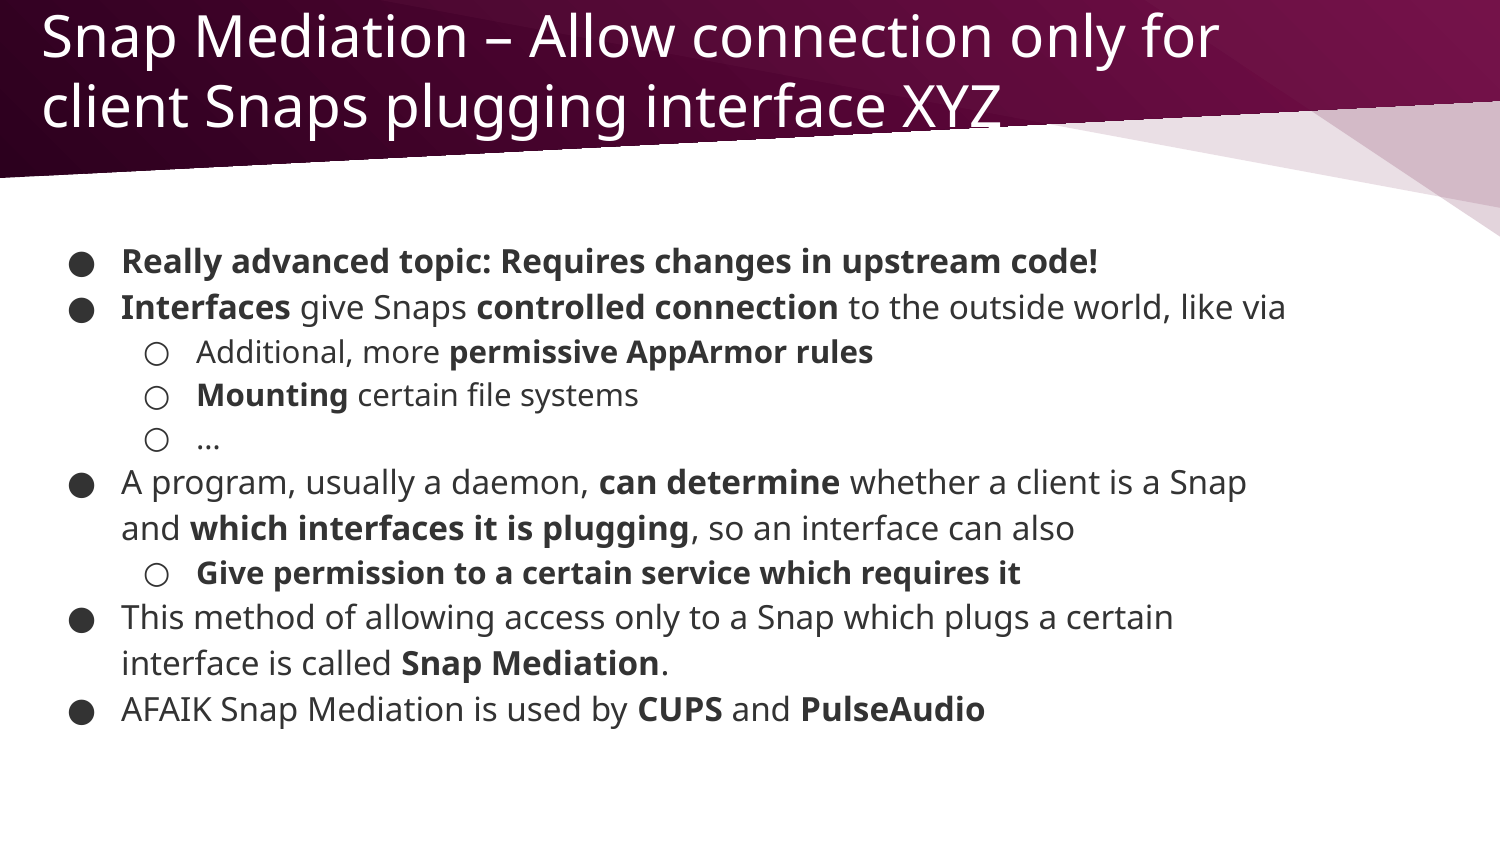

# Snap Mediation – Allow connection only for client Snaps plugging interface XYZ
Really advanced topic: Requires changes in upstream code!
Interfaces give Snaps controlled connection to the outside world, like via
Additional, more permissive AppArmor rules
Mounting certain file systems
…
A program, usually a daemon, can determine whether a client is a Snap and which interfaces it is plugging, so an interface can also
Give permission to a certain service which requires it
This method of allowing access only to a Snap which plugs a certain interface is called Snap Mediation.
AFAIK Snap Mediation is used by CUPS and PulseAudio